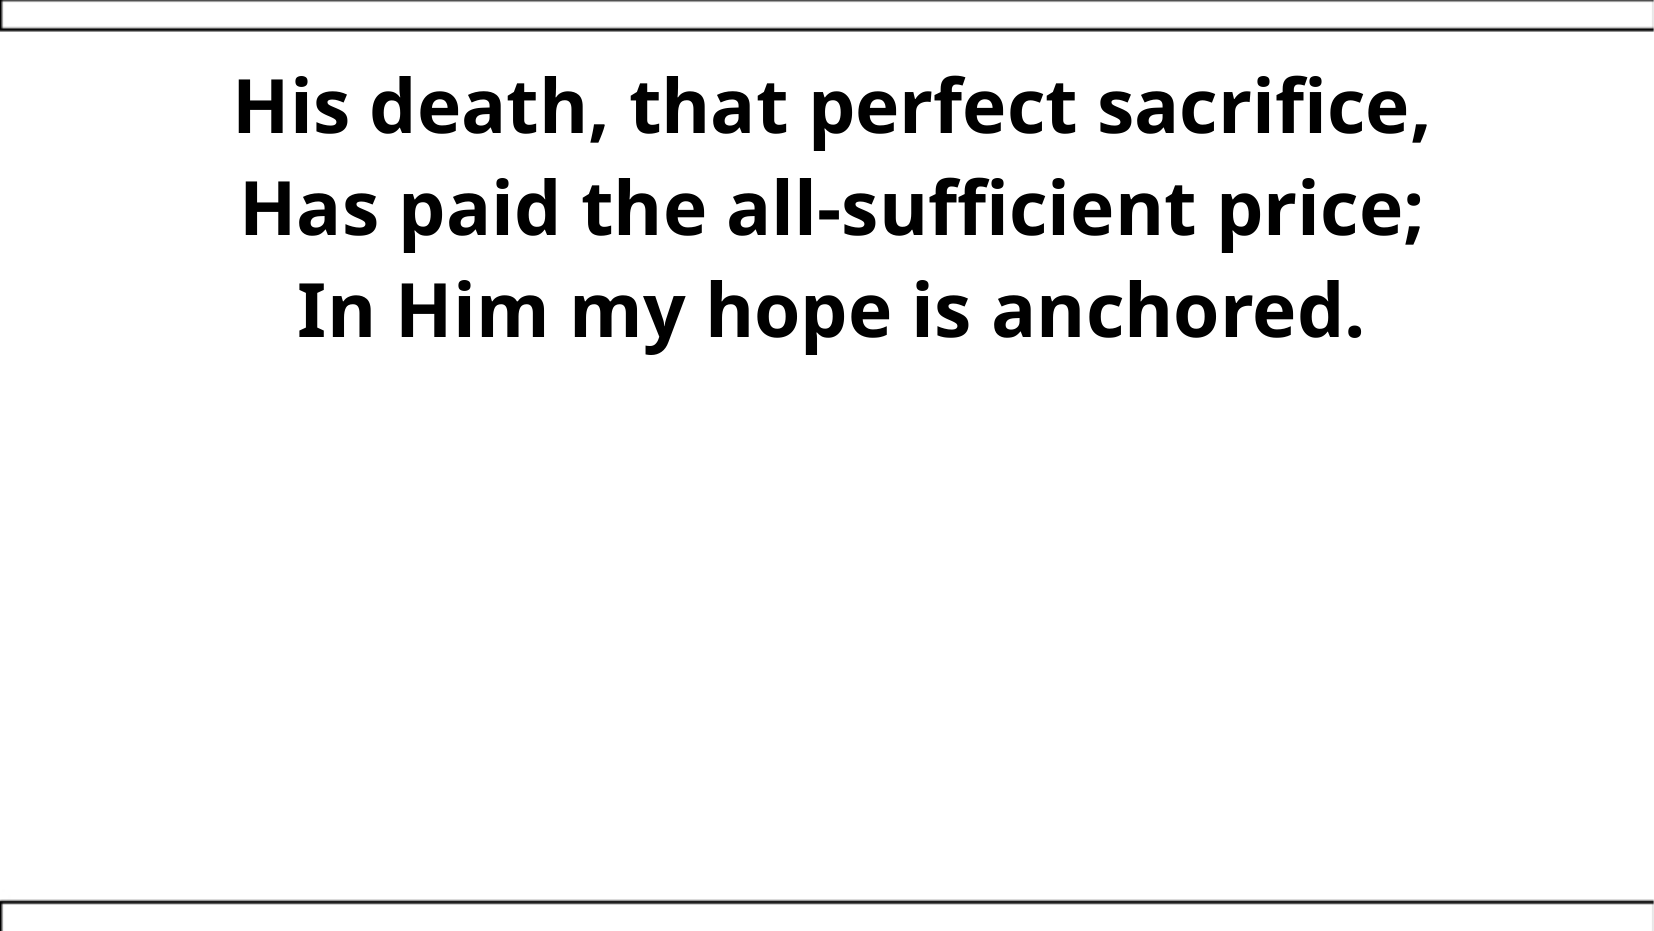

His death, that perfect sacrifice,
Has paid the all-sufficient price;
In Him my hope is anchored.